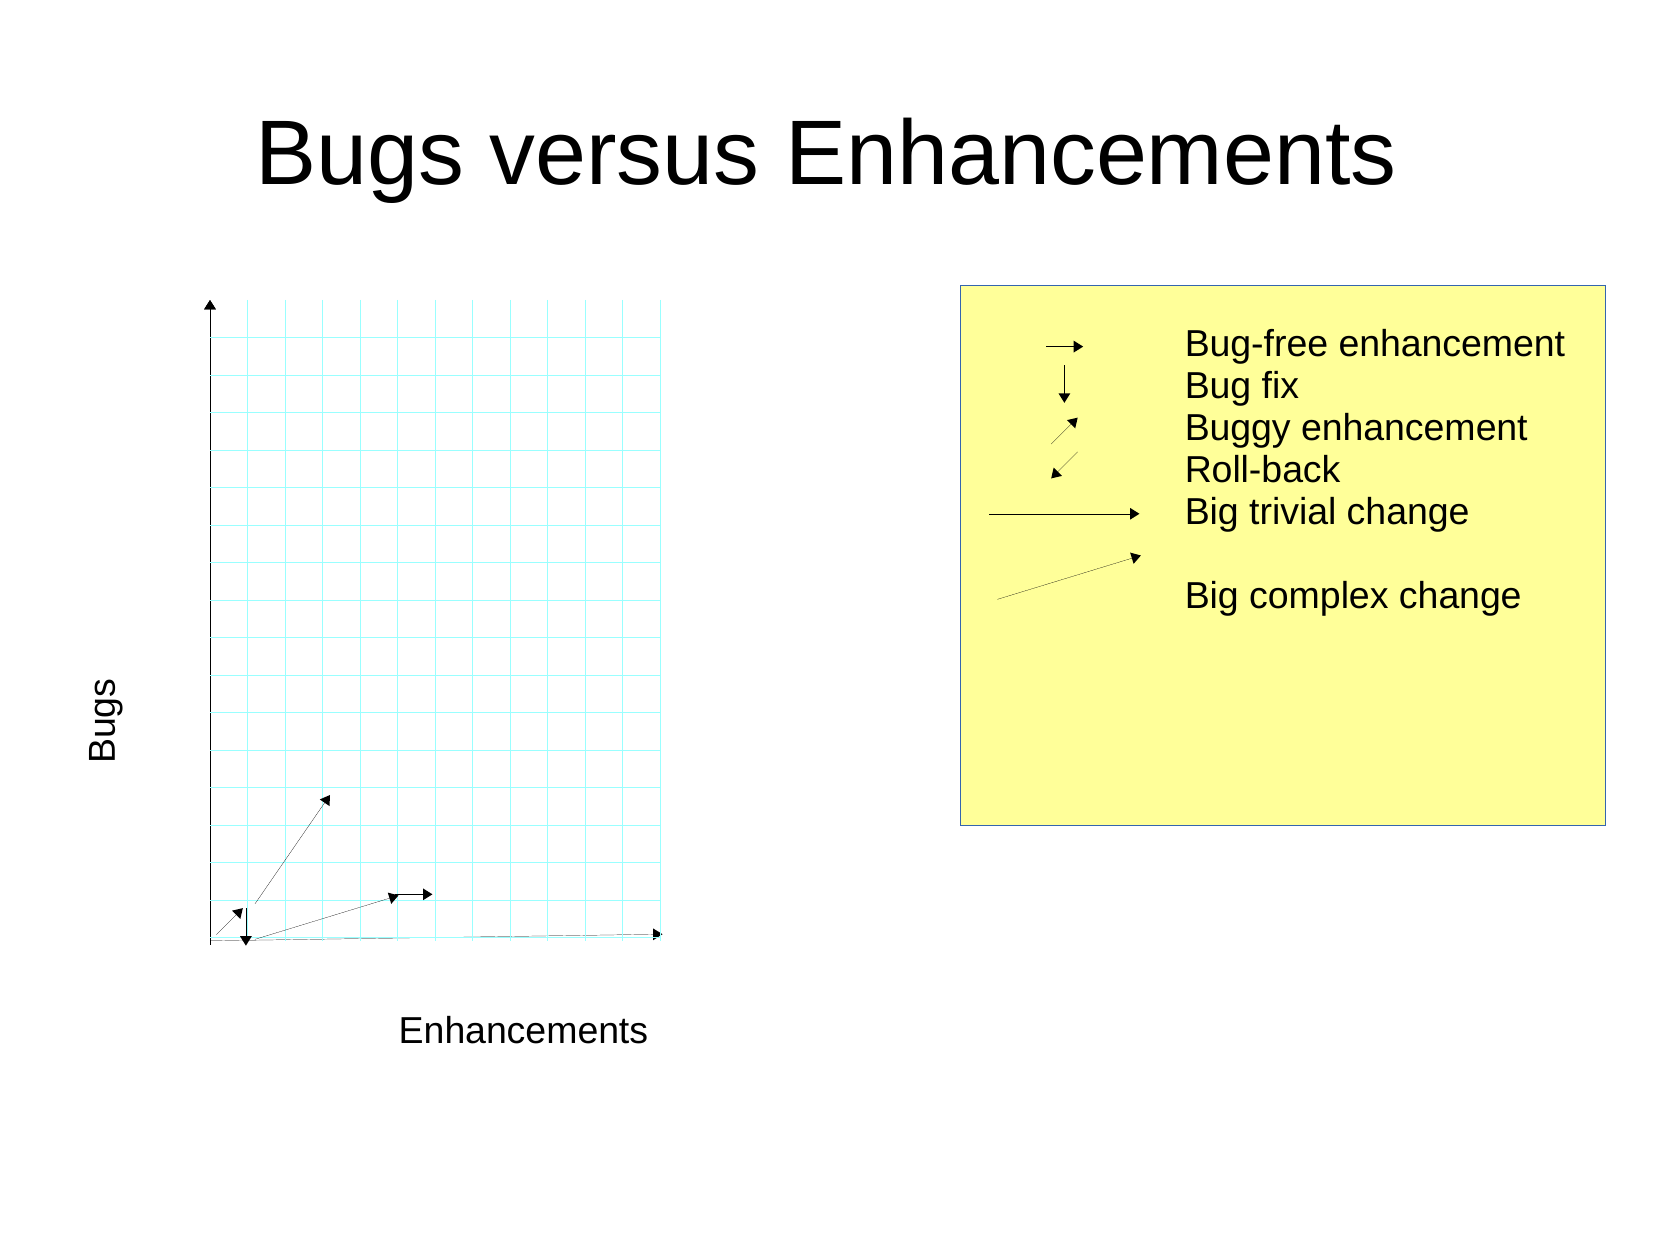

# Bugs versus Enhancements
Bug-free enhancement
Bug fix
Buggy enhancement
Roll-back
Big trivial change
Big complex change
Bugs
Enhancements